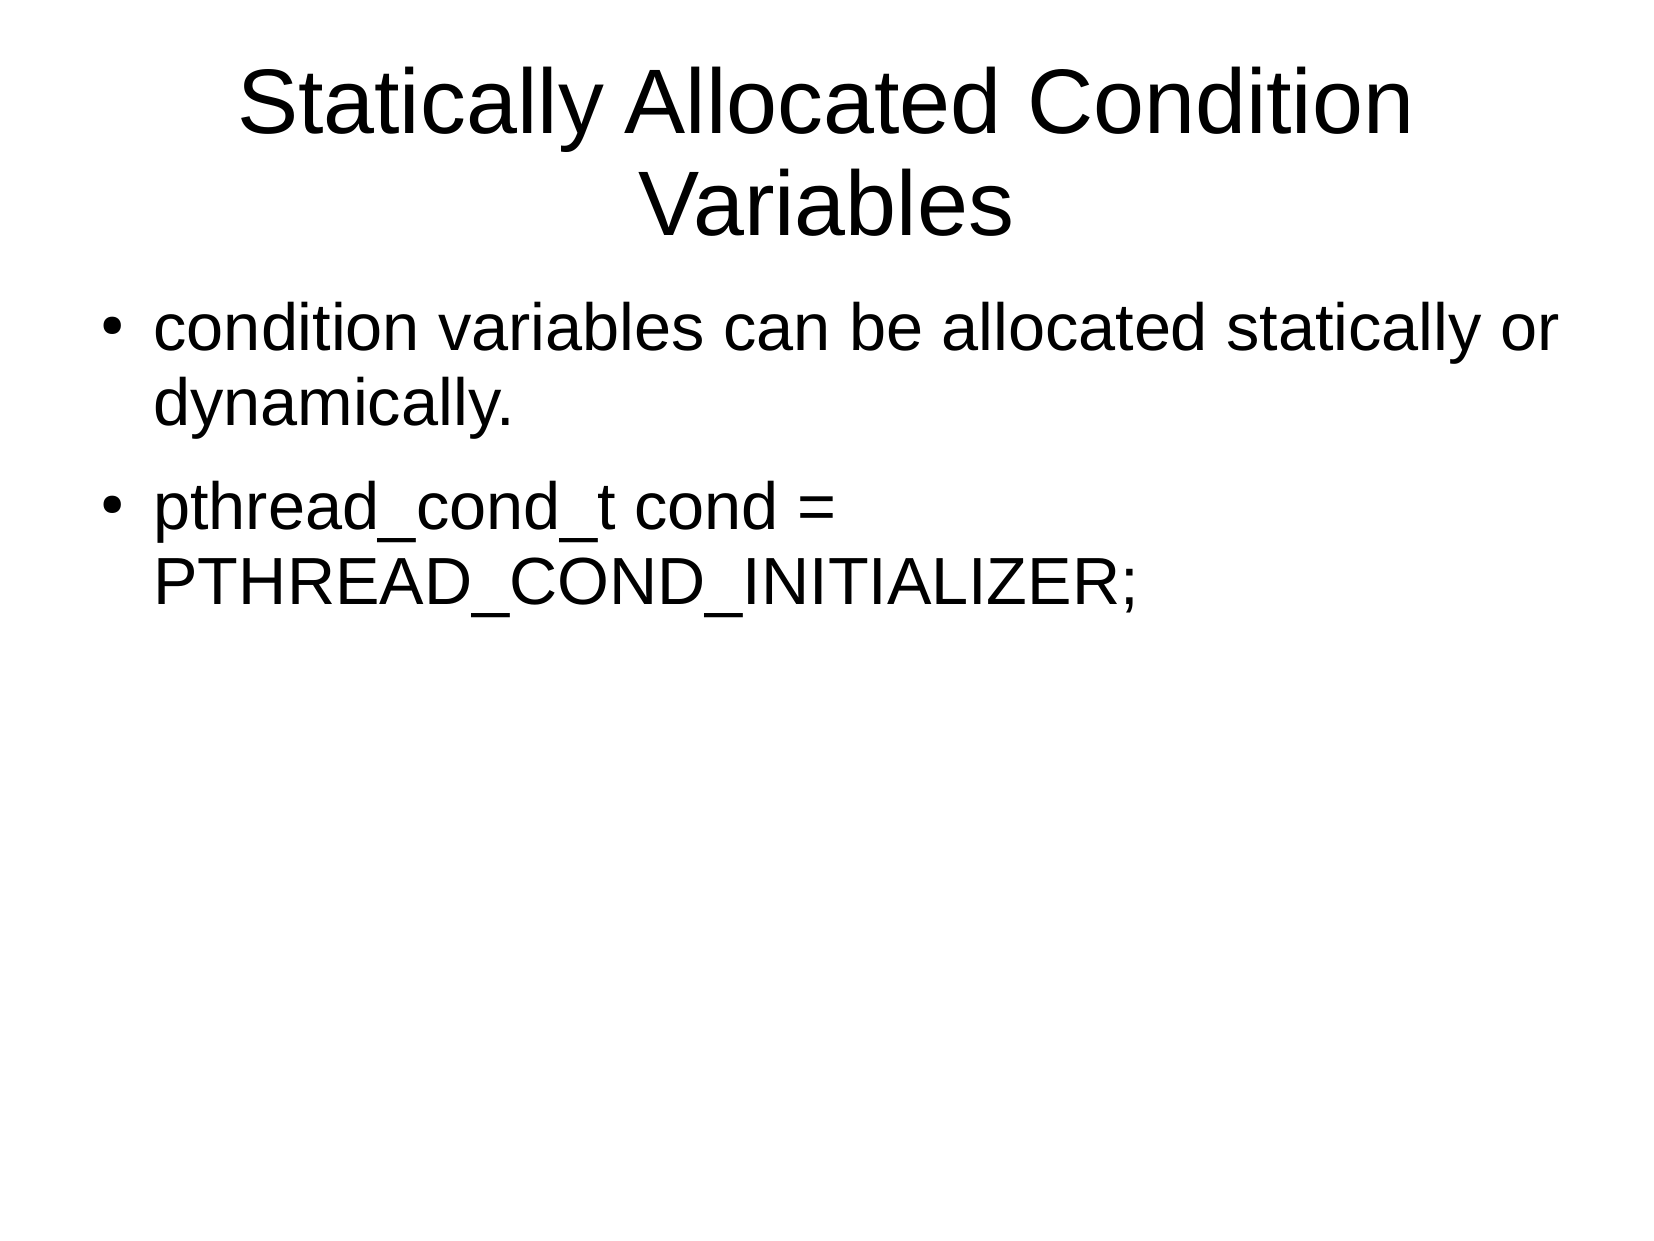

# Statically Allocated Condition Variables
condition variables can be allocated statically or dynamically.
pthread_cond_t cond = PTHREAD_COND_INITIALIZER;